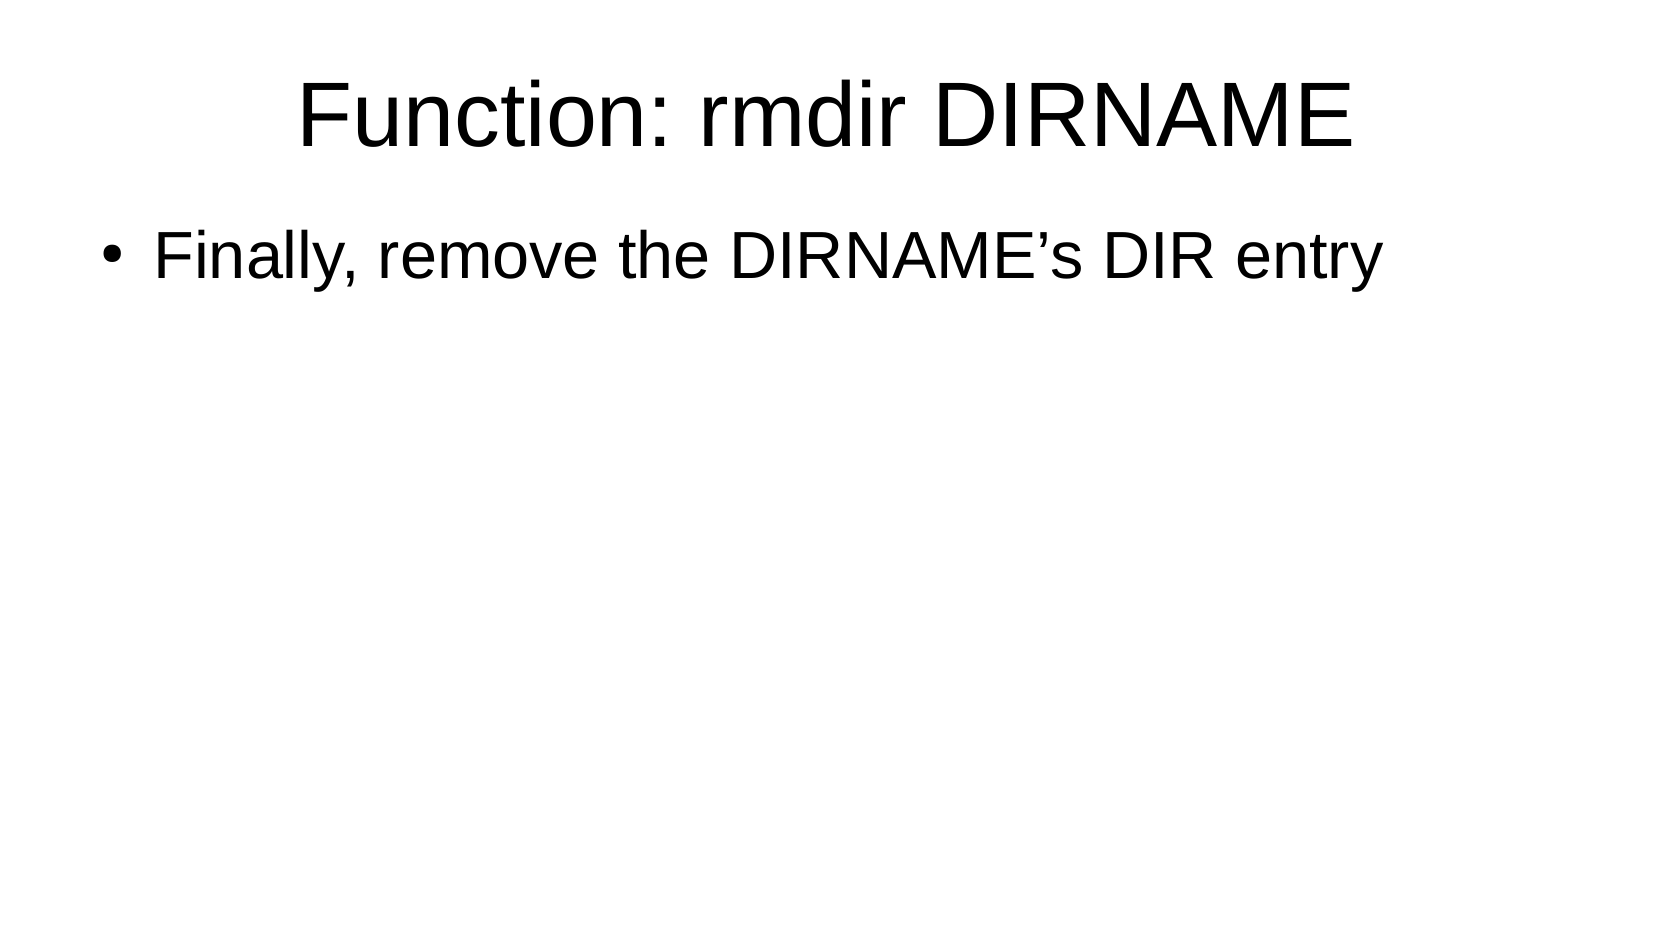

# Function: rmdir DIRNAME
Finally, remove the DIRNAME’s DIR entry